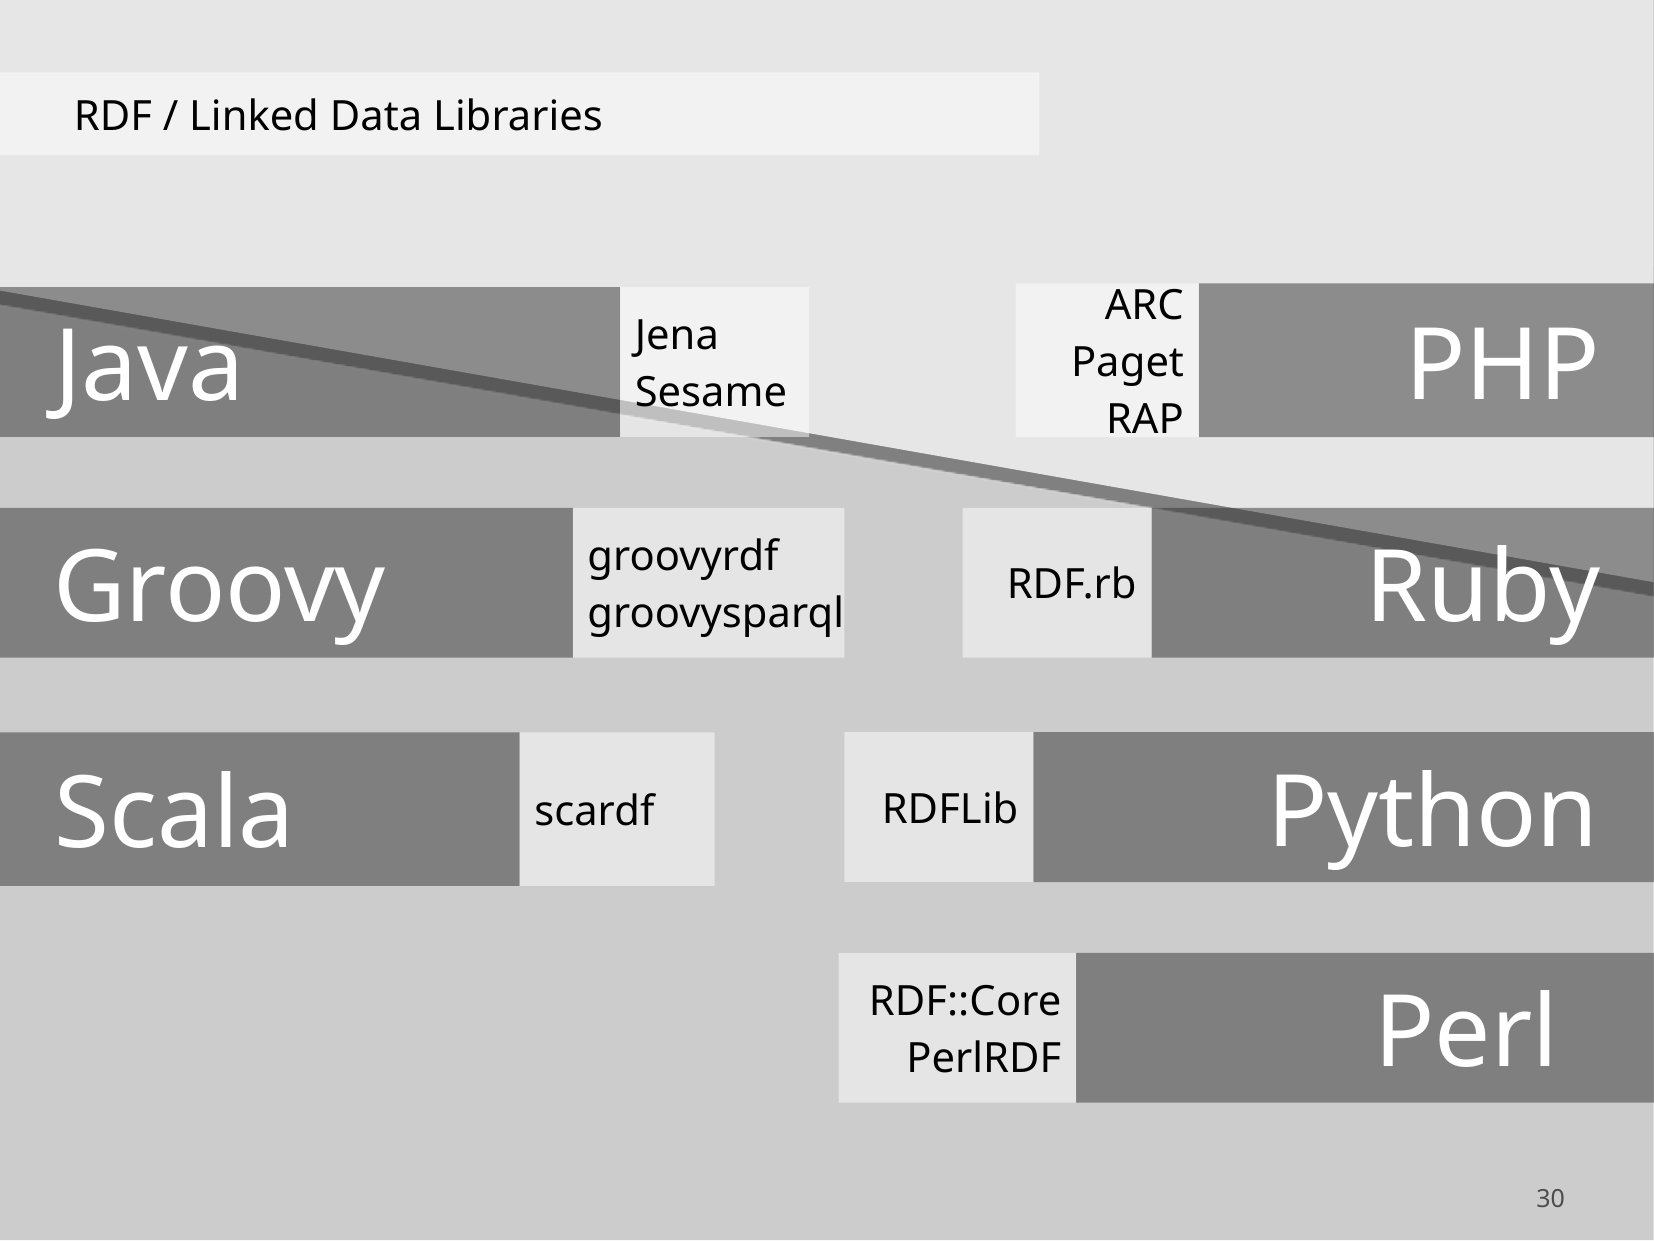

RDF / Linked Data Libraries
ARC
Paget
RAP
PHP
Java
Jena
Sesame
Groovy
groovyrdf
groovysparql
RDF.rb
Ruby
Scala
scardf
RDFLib
	Python
RDF::Core
PerlRDF
	Perl